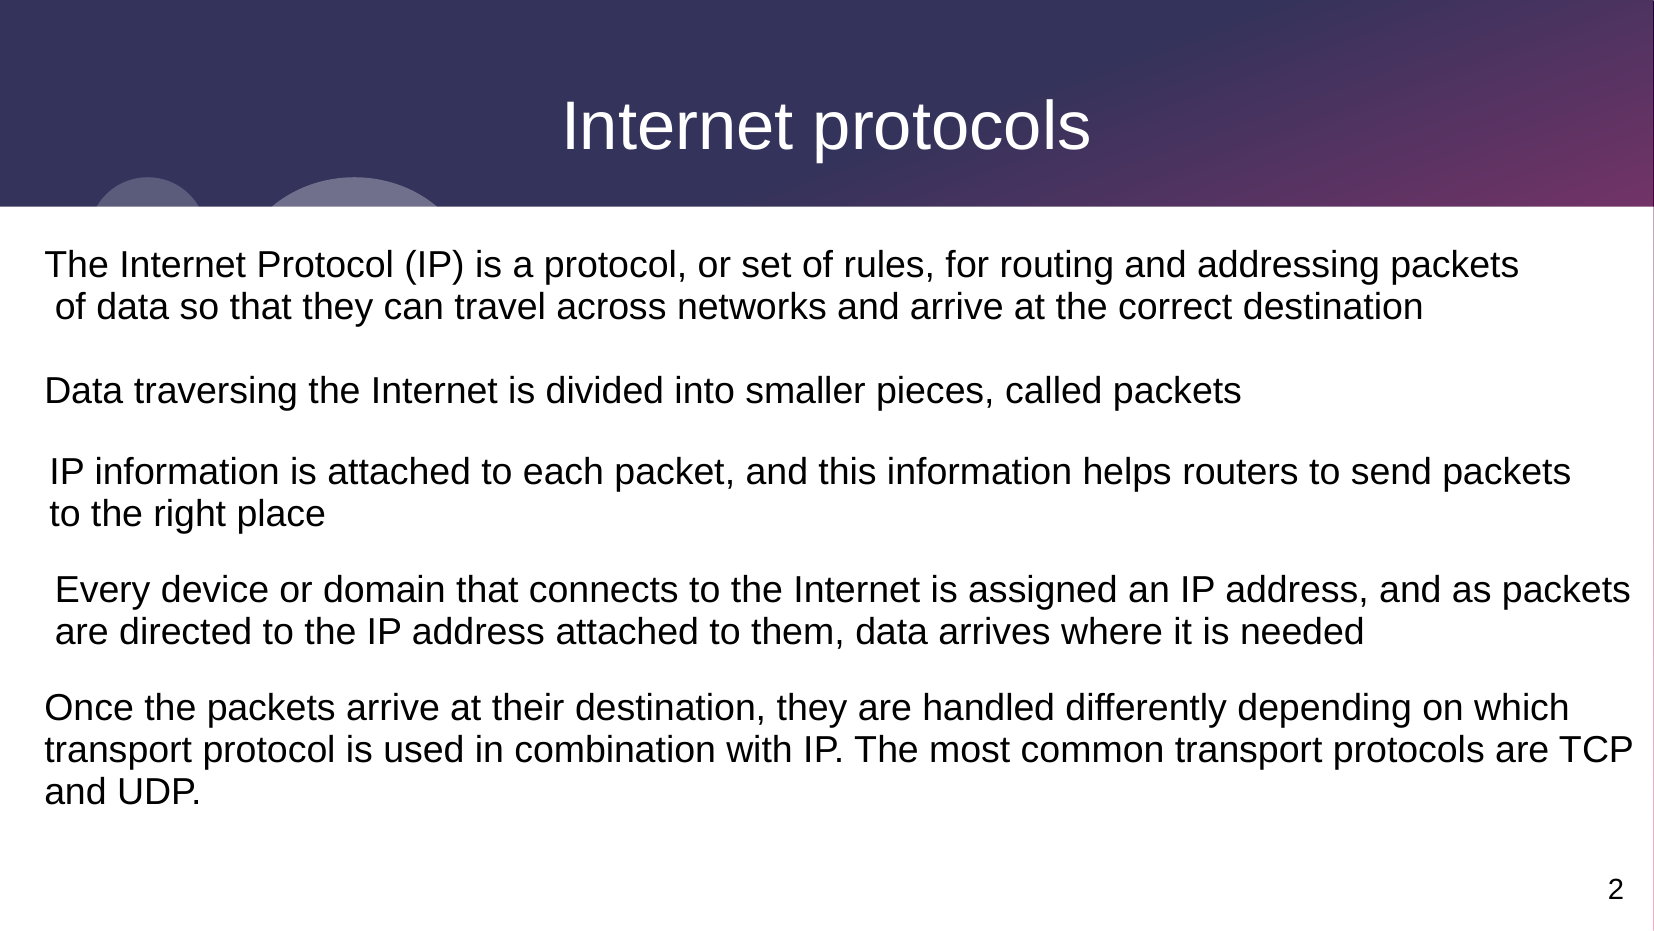

# Internet protocols
The Internet Protocol (IP) is a protocol, or set of rules, for routing and addressing packets
 of data so that they can travel across networks and arrive at the correct destination
Data traversing the Internet is divided into smaller pieces, called packets
IP information is attached to each packet, and this information helps routers to send packets to the right place
 Every device or domain that connects to the Internet is assigned an IP address, and as packets
 are directed to the IP address attached to them, data arrives where it is needed
Once the packets arrive at their destination, they are handled differently depending on which transport protocol is used in combination with IP. The most common transport protocols are TCP and UDP.